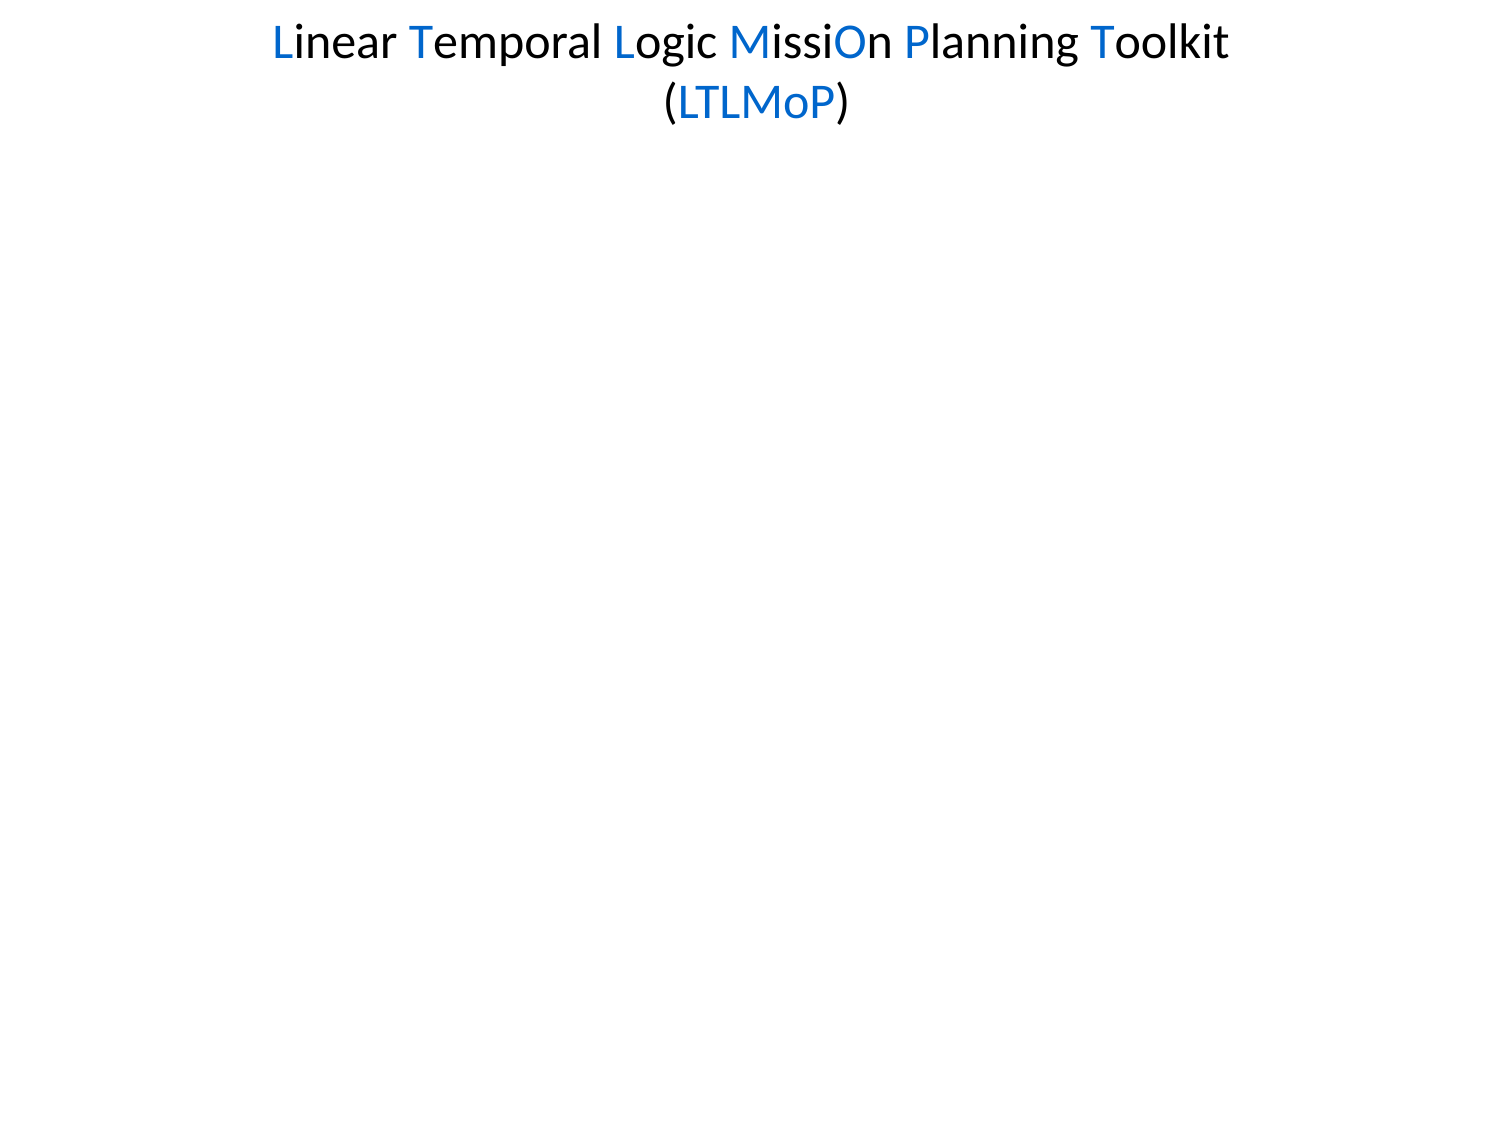

Linear Temporal Logic MissiOn Planning Toolkit
 (LTLMoP)